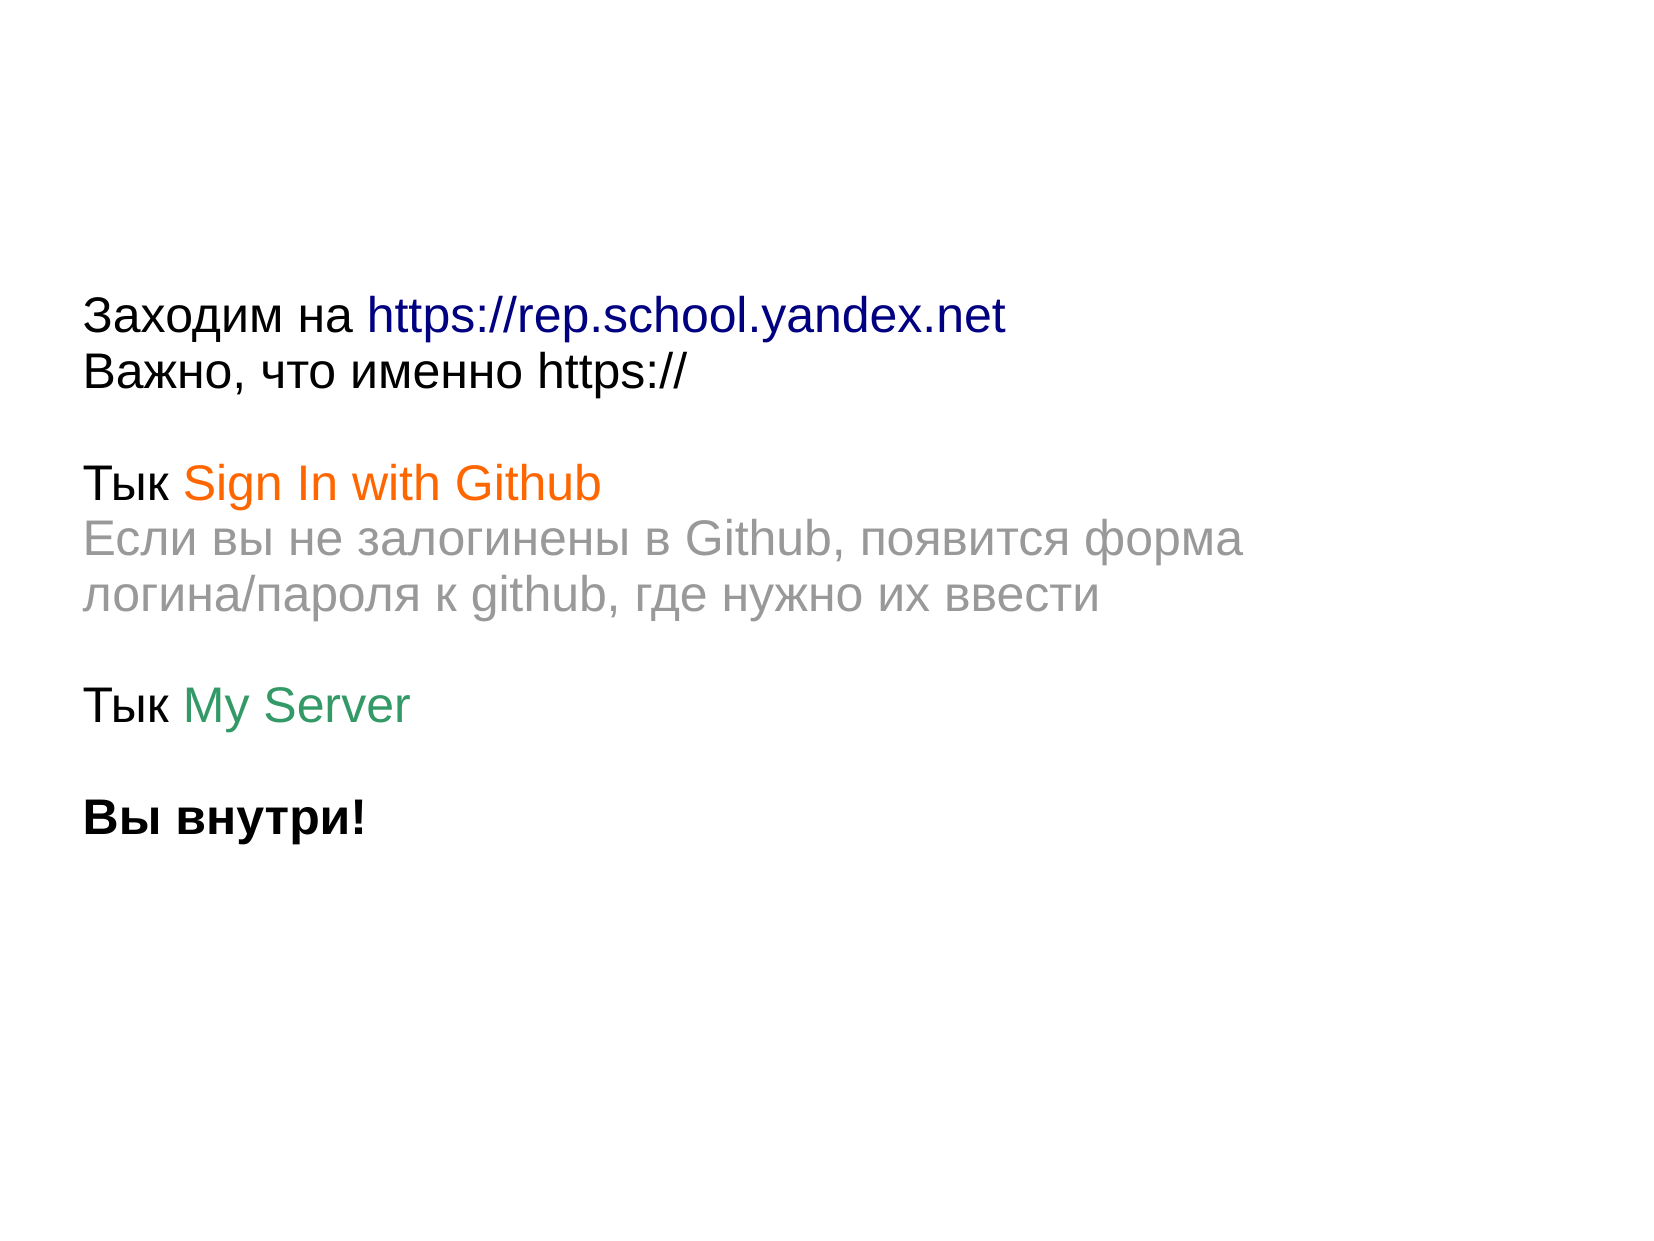

# Заходим на https://rep.school.yandex.net
Важно, что именно https://
Тык Sign In with Github
Если вы не залогинены в Github, появится форма логина/пароля к github, где нужно их ввести
Тык My Server
Вы внутри!